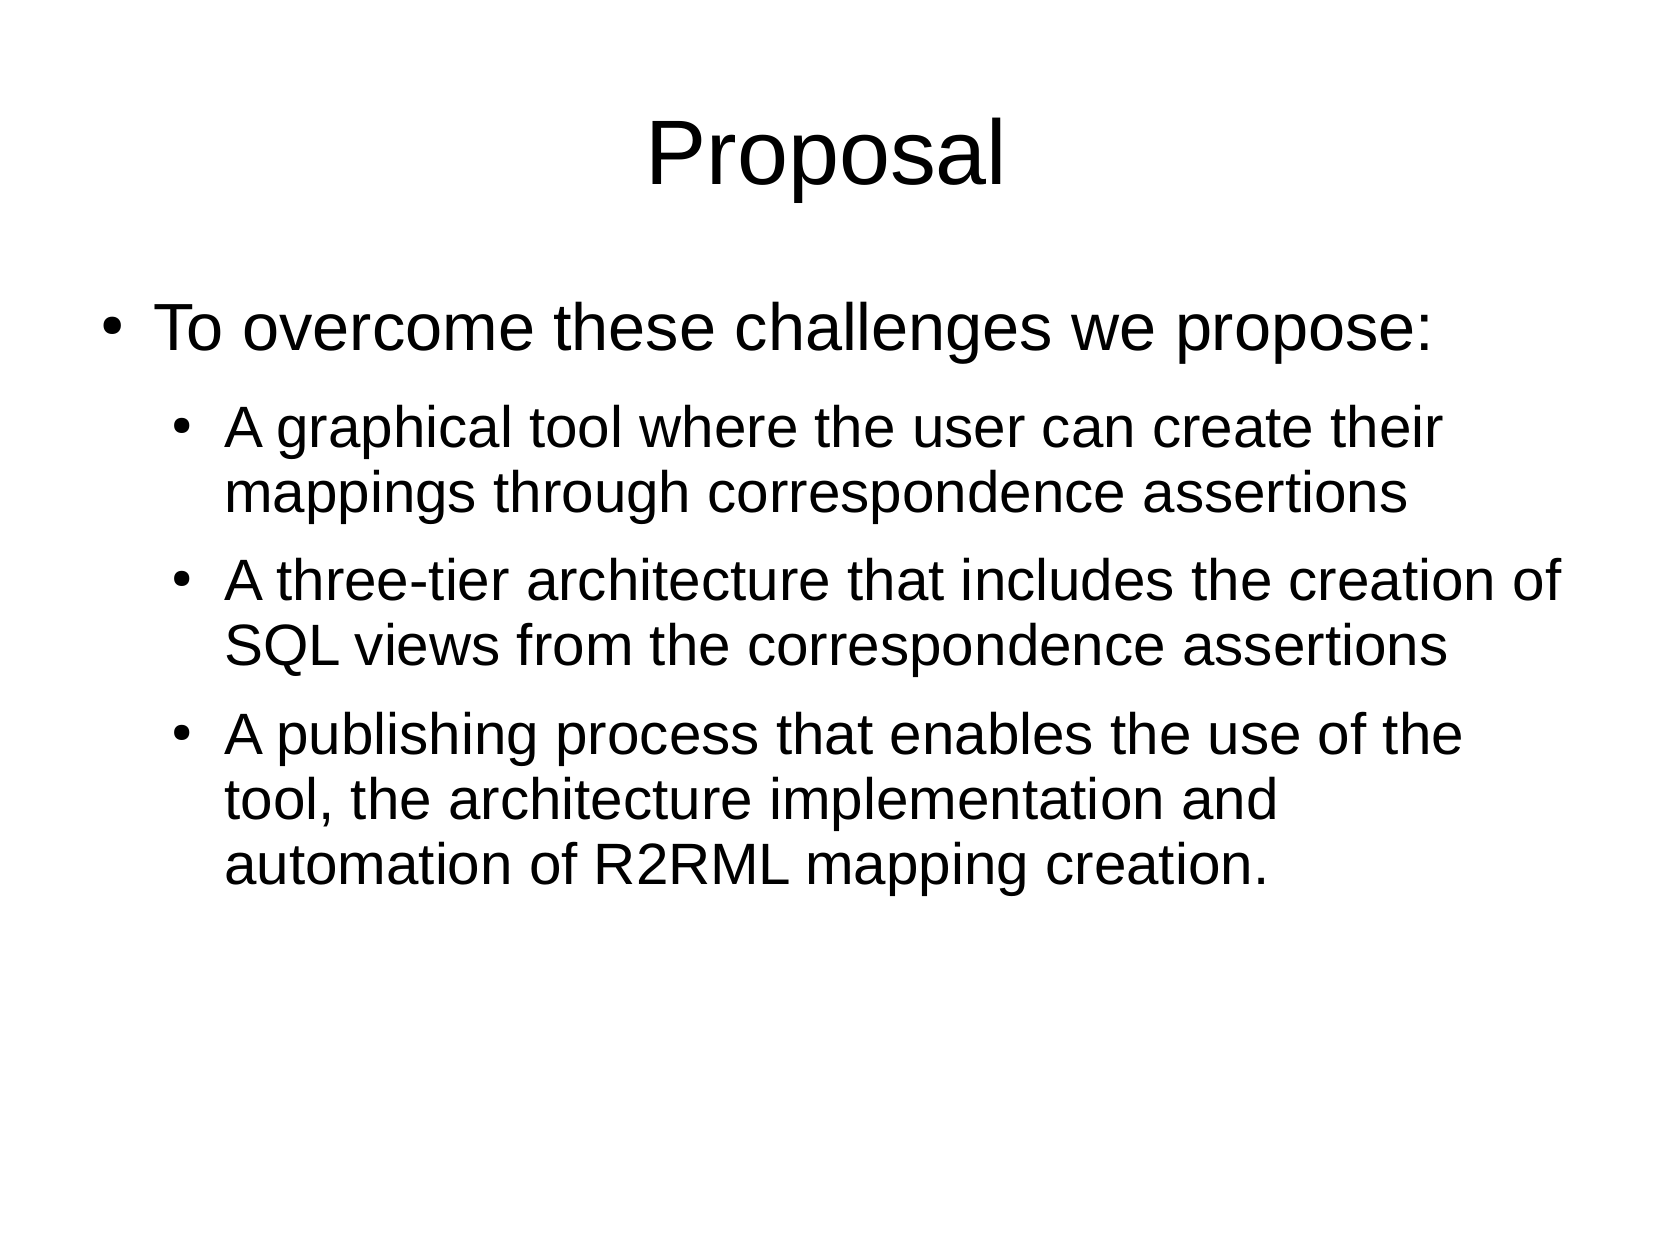

# Proposal
To overcome these challenges we propose:
A graphical tool where the user can create their mappings through correspondence assertions
A three-tier architecture that includes the creation of SQL views from the correspondence assertions
A publishing process that enables the use of the tool, the architecture implementation and automation of R2RML mapping creation.